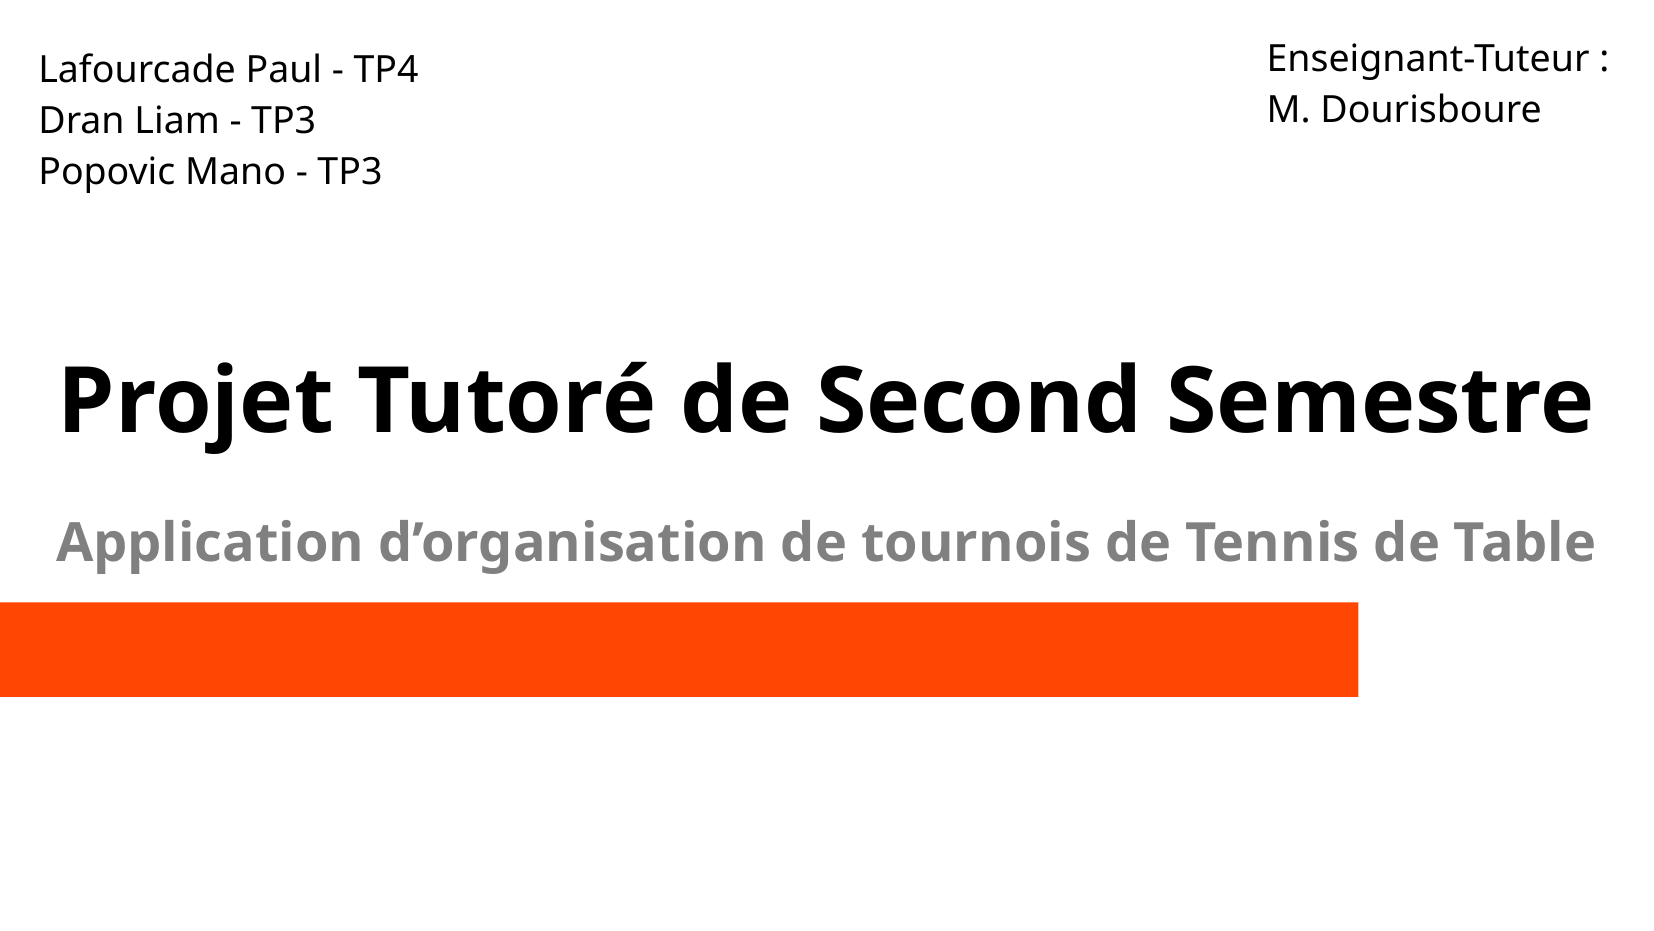

Enseignant-Tuteur :
M. Dourisboure
Lafourcade Paul - TP4
Dran Liam - TP3
Popovic Mano - TP3
# Projet Tutoré de Second Semestre
Application d’organisation de tournois de Tennis de Table